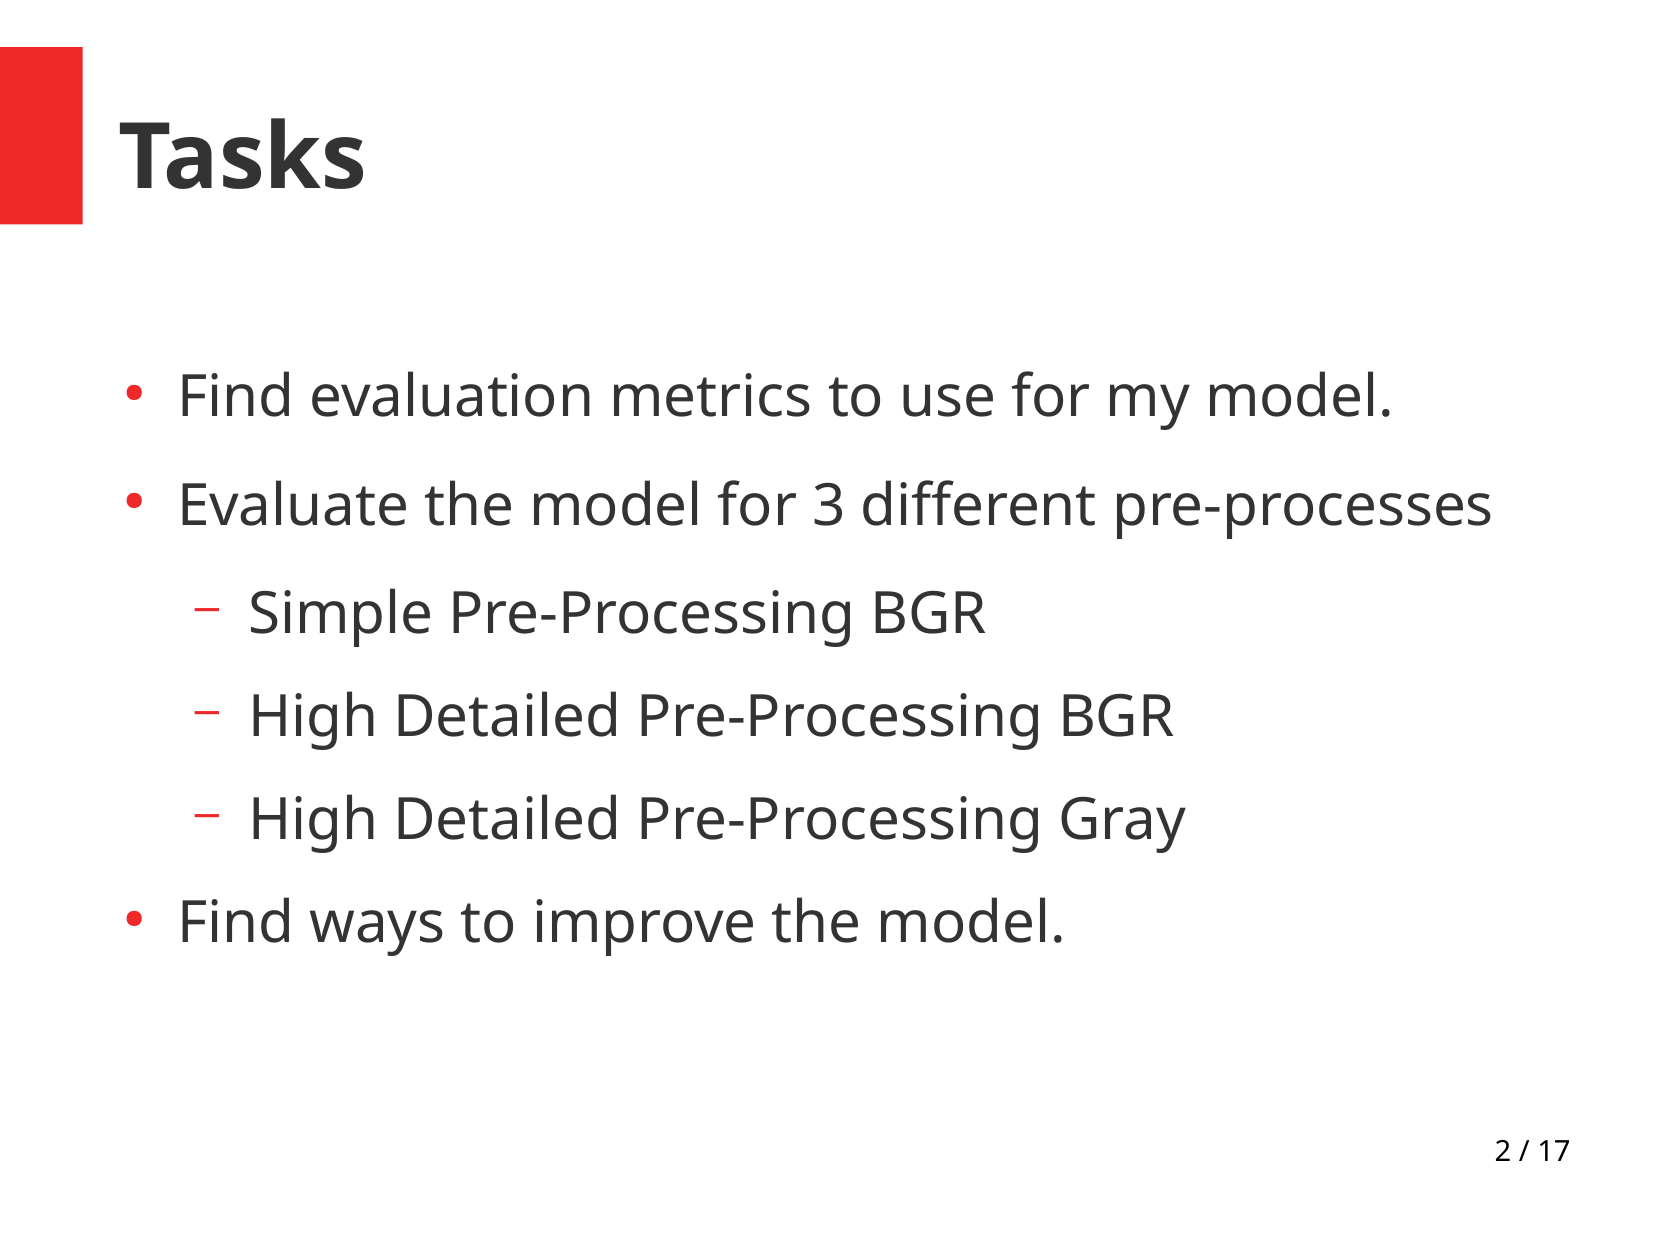

# Tasks
Find evaluation metrics to use for my model.
Evaluate the model for 3 different pre-processes
Simple Pre-Processing BGR
High Detailed Pre-Processing BGR
High Detailed Pre-Processing Gray
Find ways to improve the model.
2